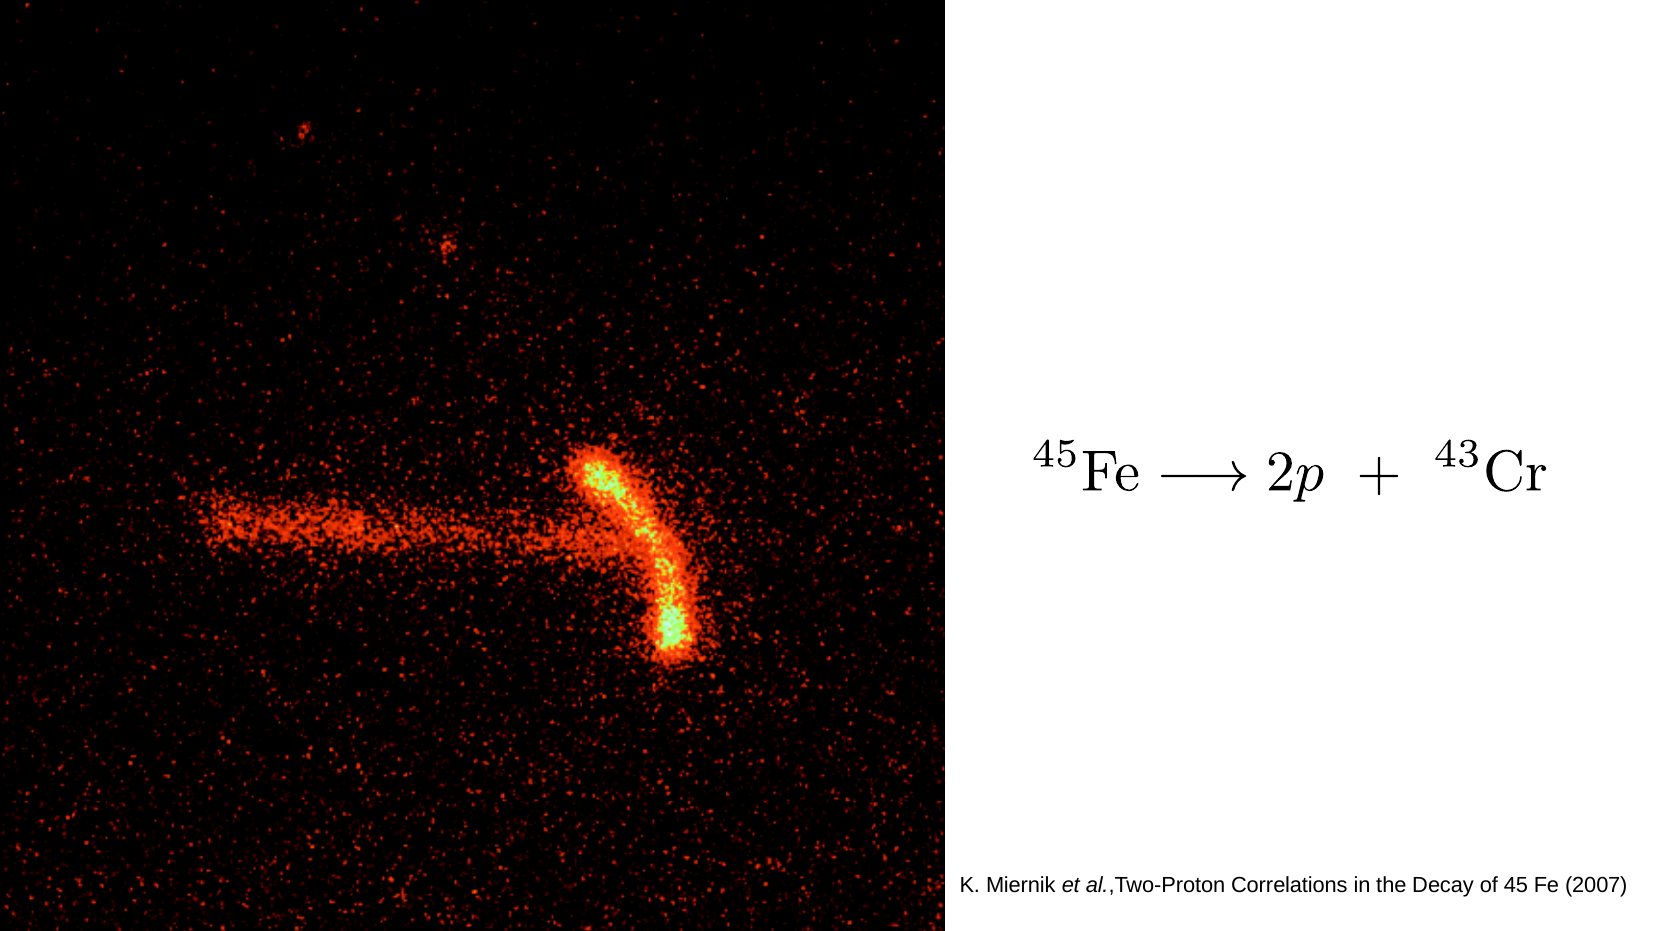

K. Miernik et al.,Two-Proton Correlations in the Decay of 45 Fe (2007)